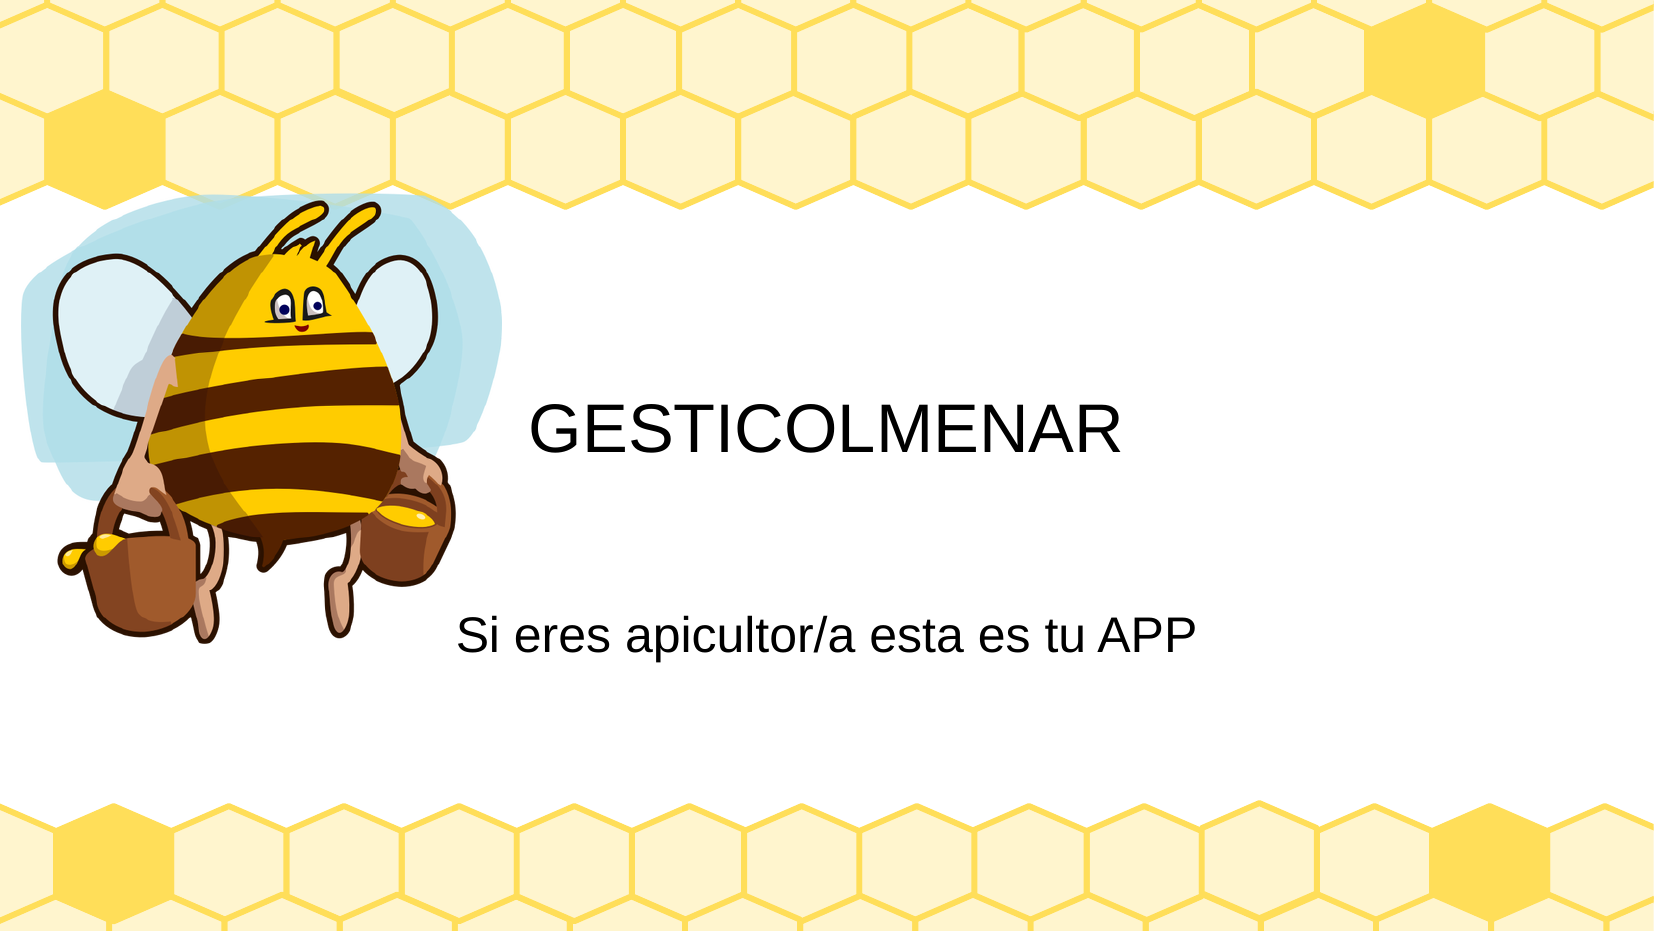

# GESTICOLMENAR
Si eres apicultor/a esta es tu APP